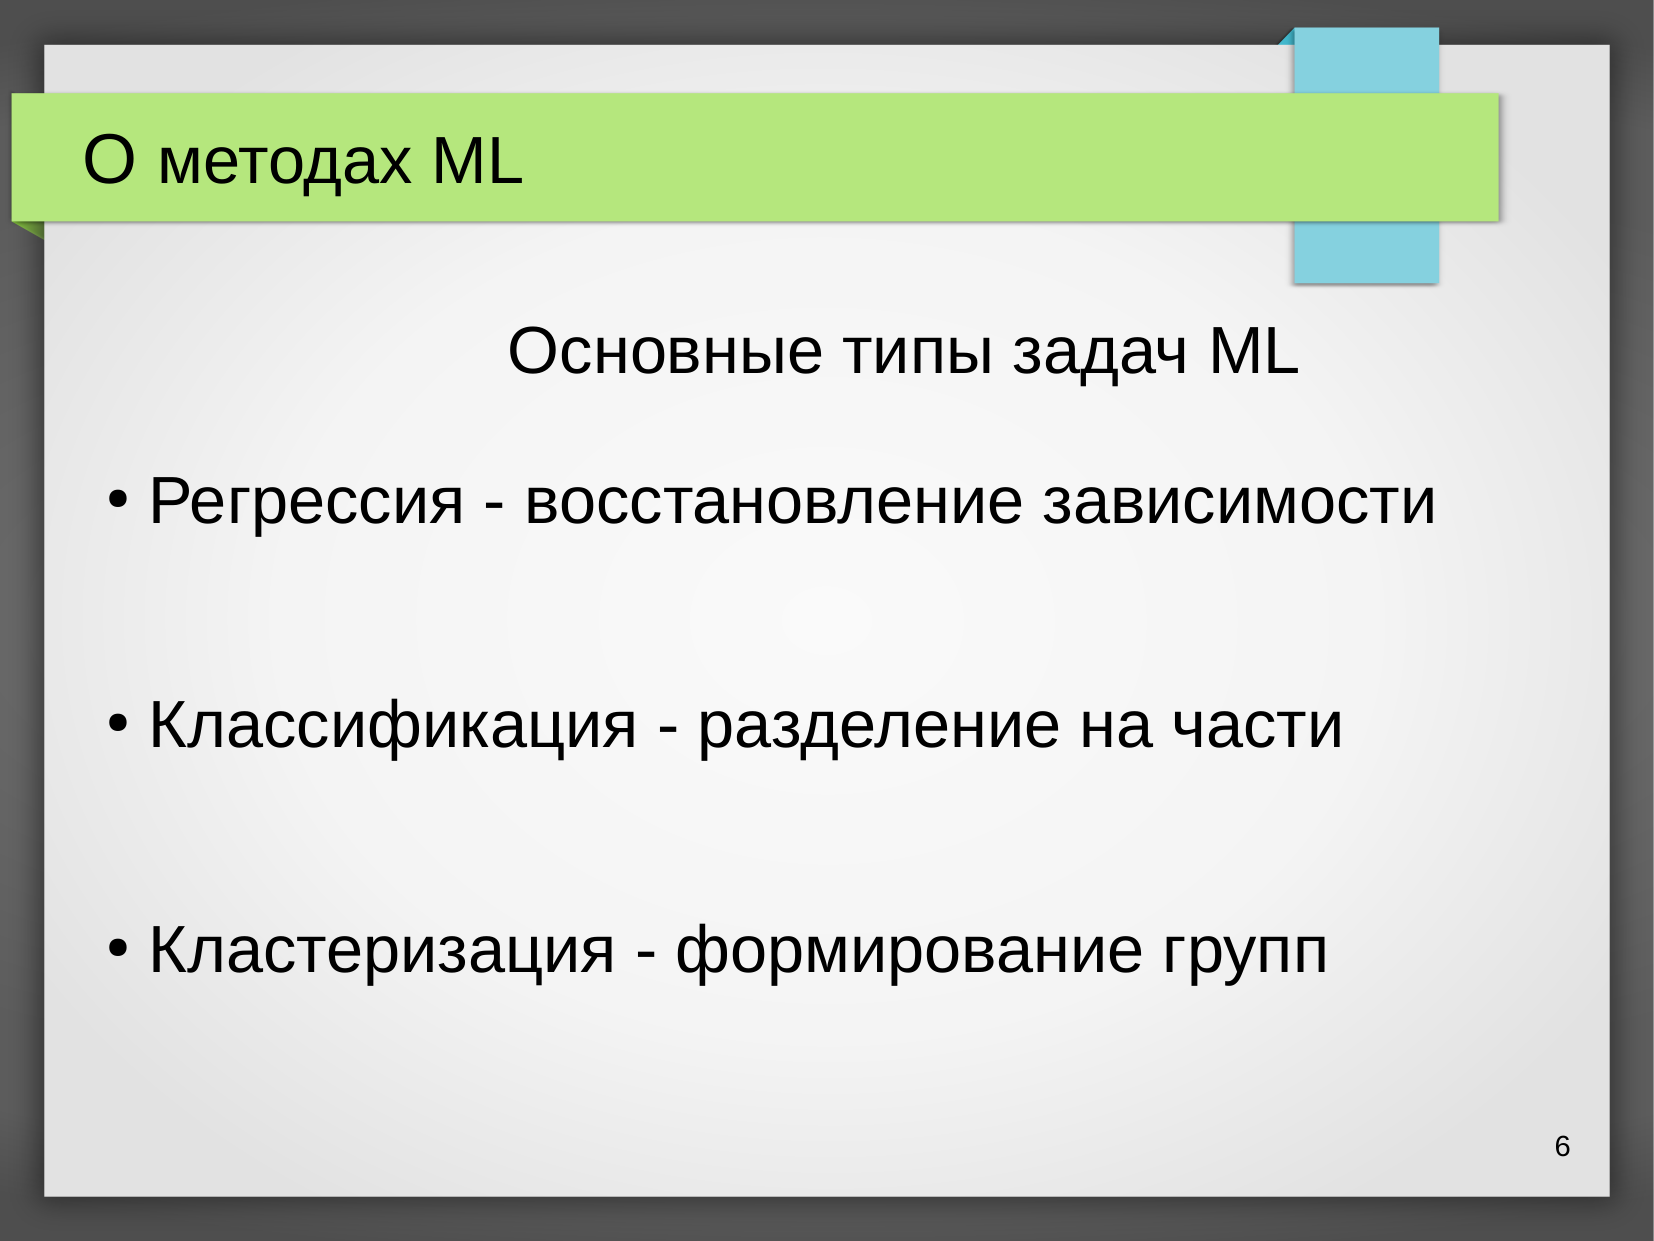

# О методах ML
Основные типы задач ML
 Регрессия - восстановление зависимости
 Классификация - разделение на части
 Кластеризация - формирование групп
6